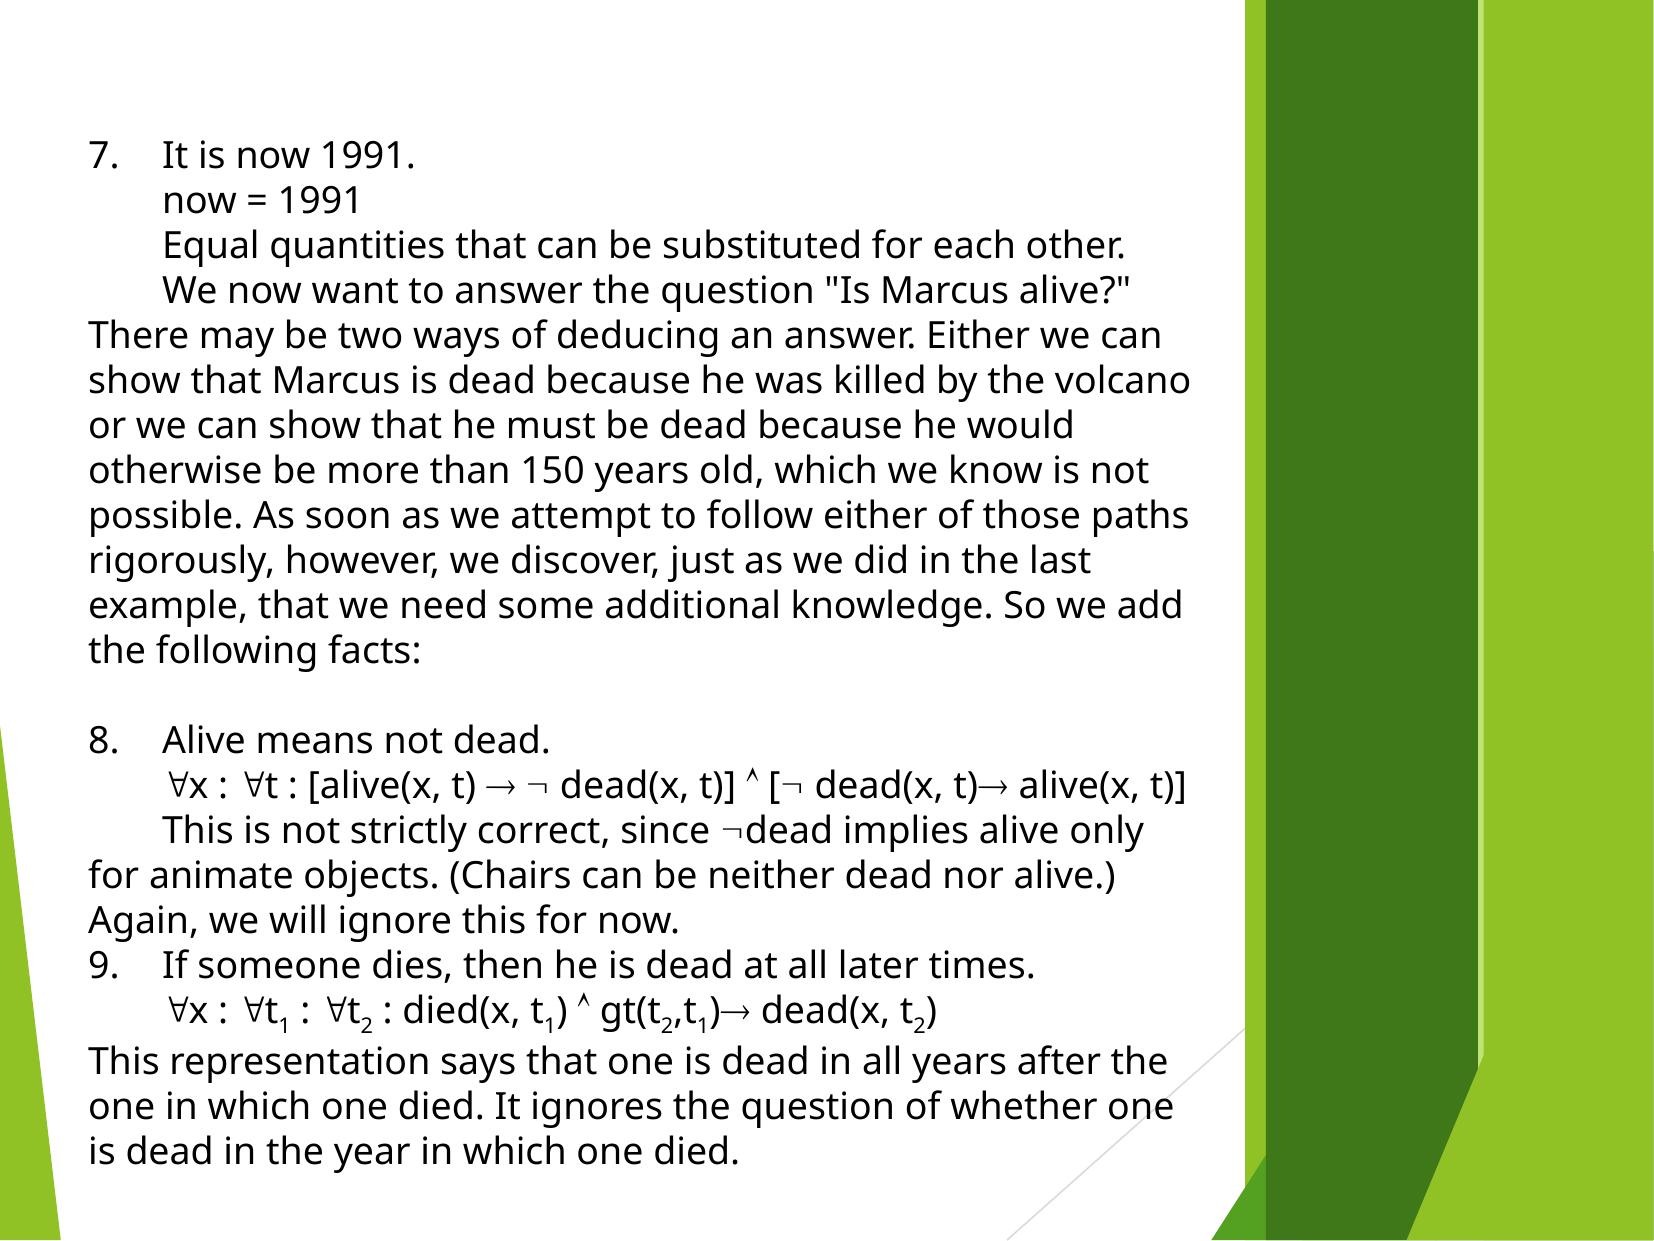

7. 	It is now 1991.
	now = 1991
	Equal quantities that can be substituted for each other.
	We now want to answer the question "Is Marcus alive?" There may be two ways of deducing an answer. Either we can show that Marcus is dead because he was killed by the volcano or we can show that he must be dead because he would otherwise be more than 150 years old, which we know is not possible. As soon as we attempt to follow either of those paths rigorously, however, we discover, just as we did in the last example, that we need some additional knowledge. So we add the following facts:
8. 	Alive means not dead.
	x : t : [alive(x, t)   dead(x, t)]  [ dead(x, t) alive(x, t)]
	This is not strictly correct, since dead implies alive only for animate objects. (Chairs can be neither dead nor alive.) Again, we will ignore this for now.
9.	If someone dies, then he is dead at all later times.
	x : t1 : t2 : died(x, t1)  gt(t2,t1) dead(x, t2)
This representation says that one is dead in all years after the one in which one died. It ignores the question of whether one is dead in the year in which one died.